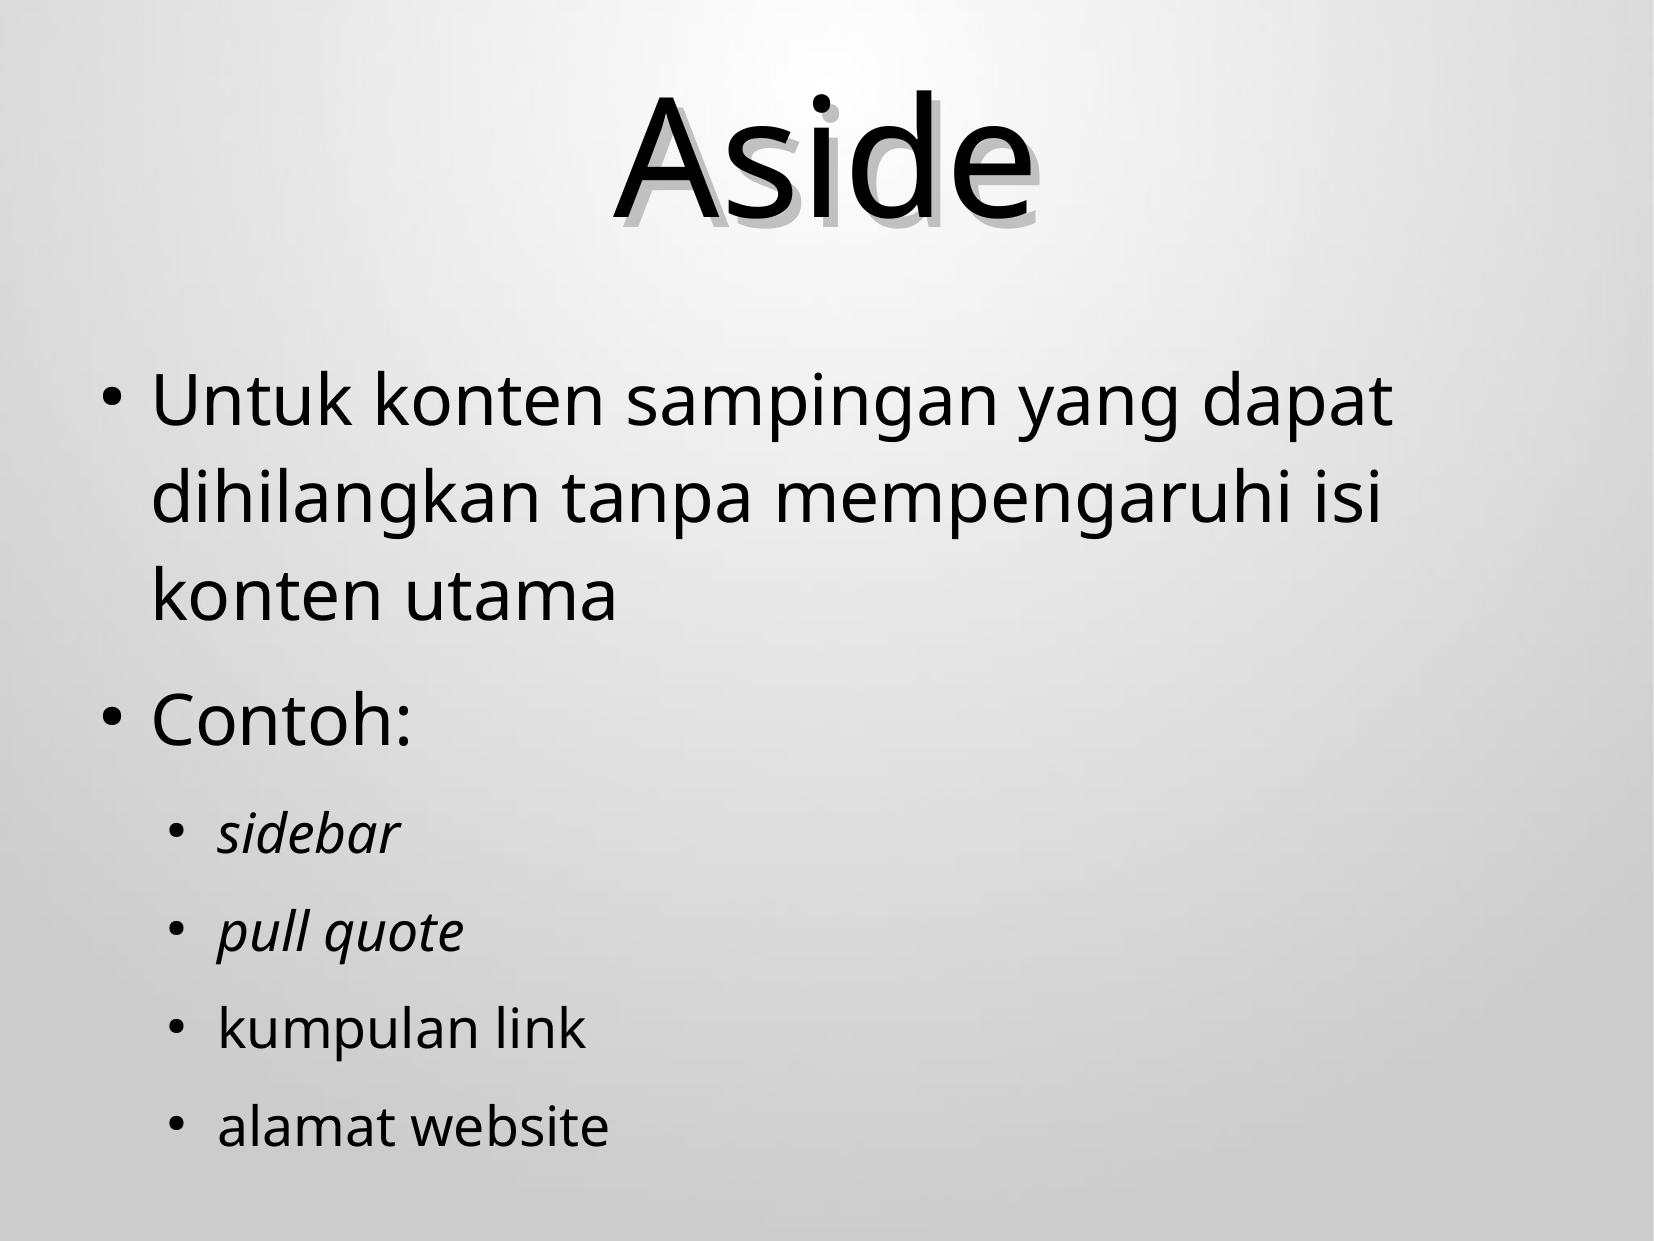

# Aside
Untuk konten sampingan yang dapat dihilangkan tanpa mempengaruhi isi konten utama
Contoh:
sidebar
pull quote
kumpulan link
alamat website